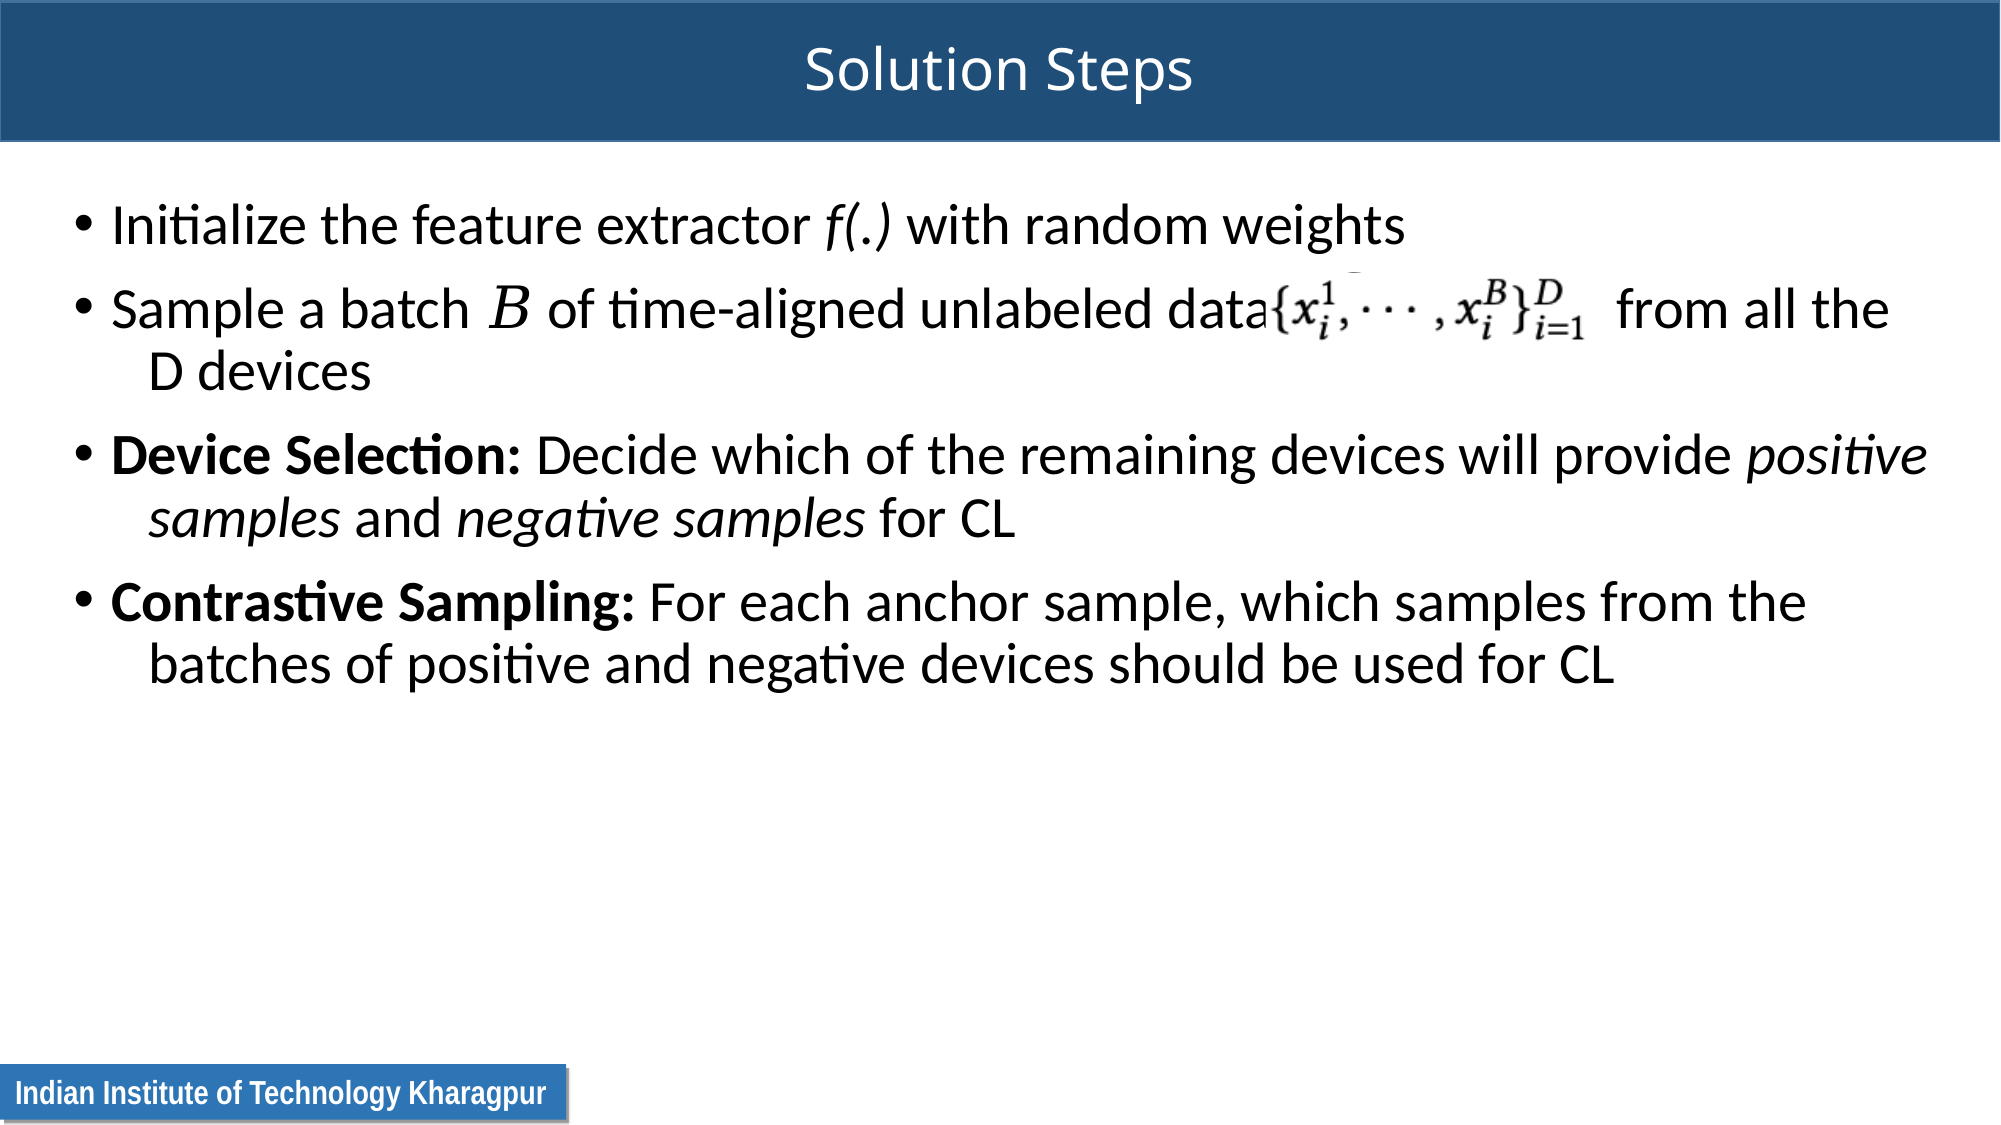

Solution Steps
# Initialize the feature extractor f(.) with random weights
Sample a batch 𝐵 of time-aligned unlabeled data from all the D devices
Device Selection: Decide which of the remaining devices will provide positive samples and negative samples for CL
Contrastive Sampling: For each anchor sample, which samples from the batches of positive and negative devices should be used for CL